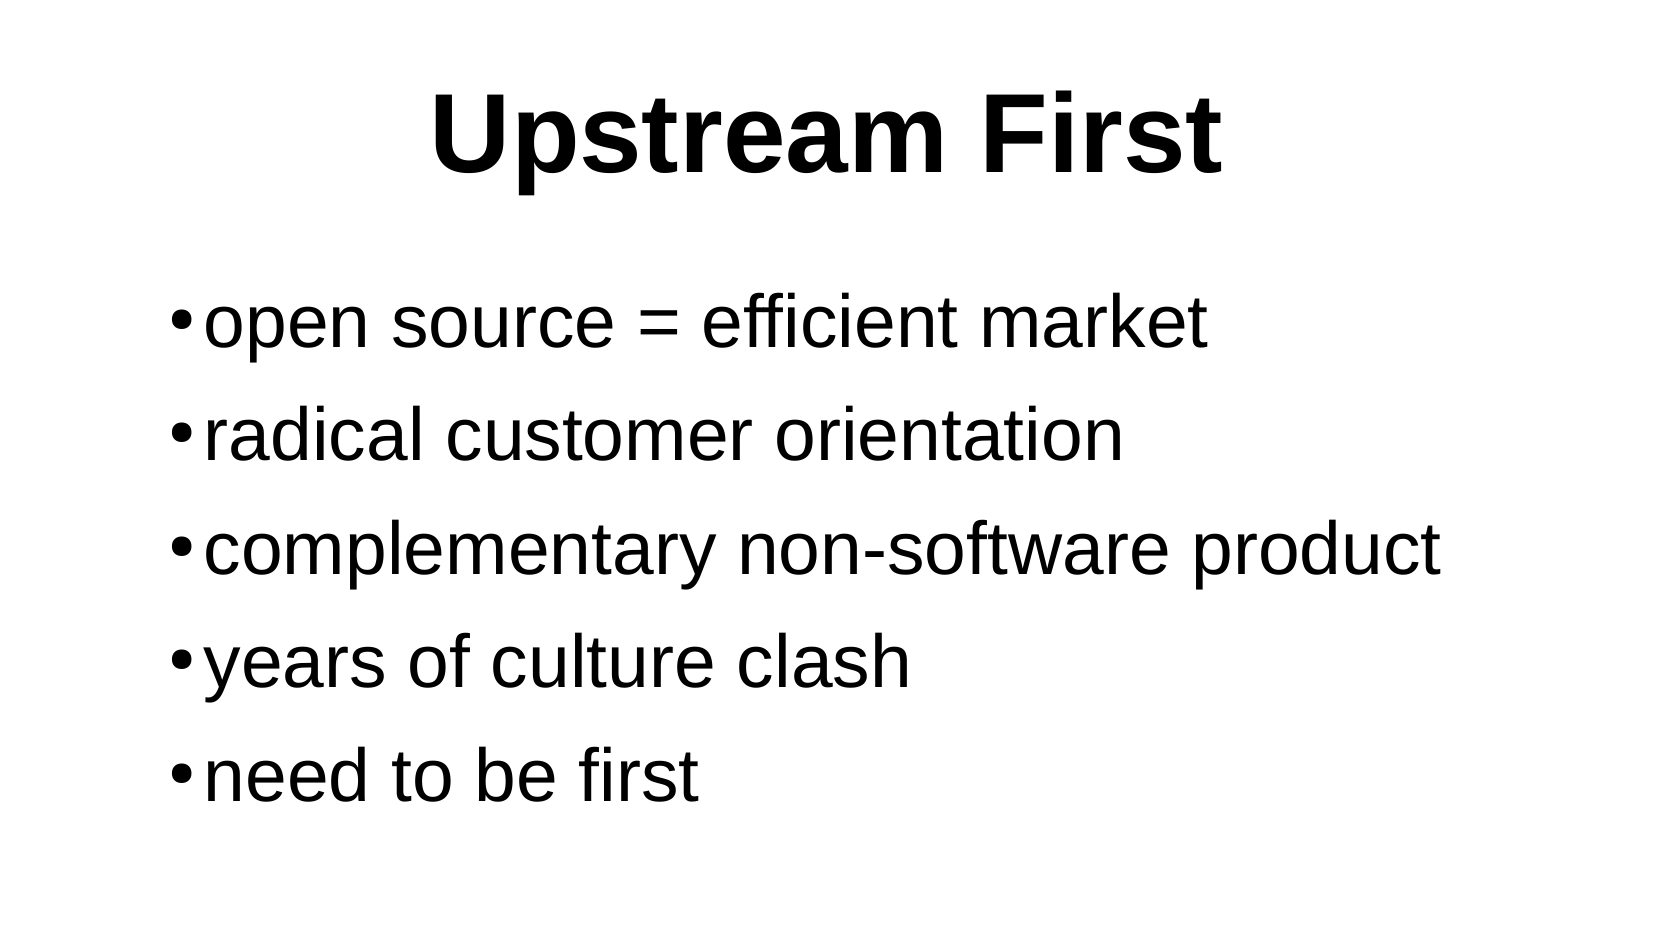

# Upstream First
open source = efficient market
radical customer orientation
complementary non-software product
years of culture clash
need to be first